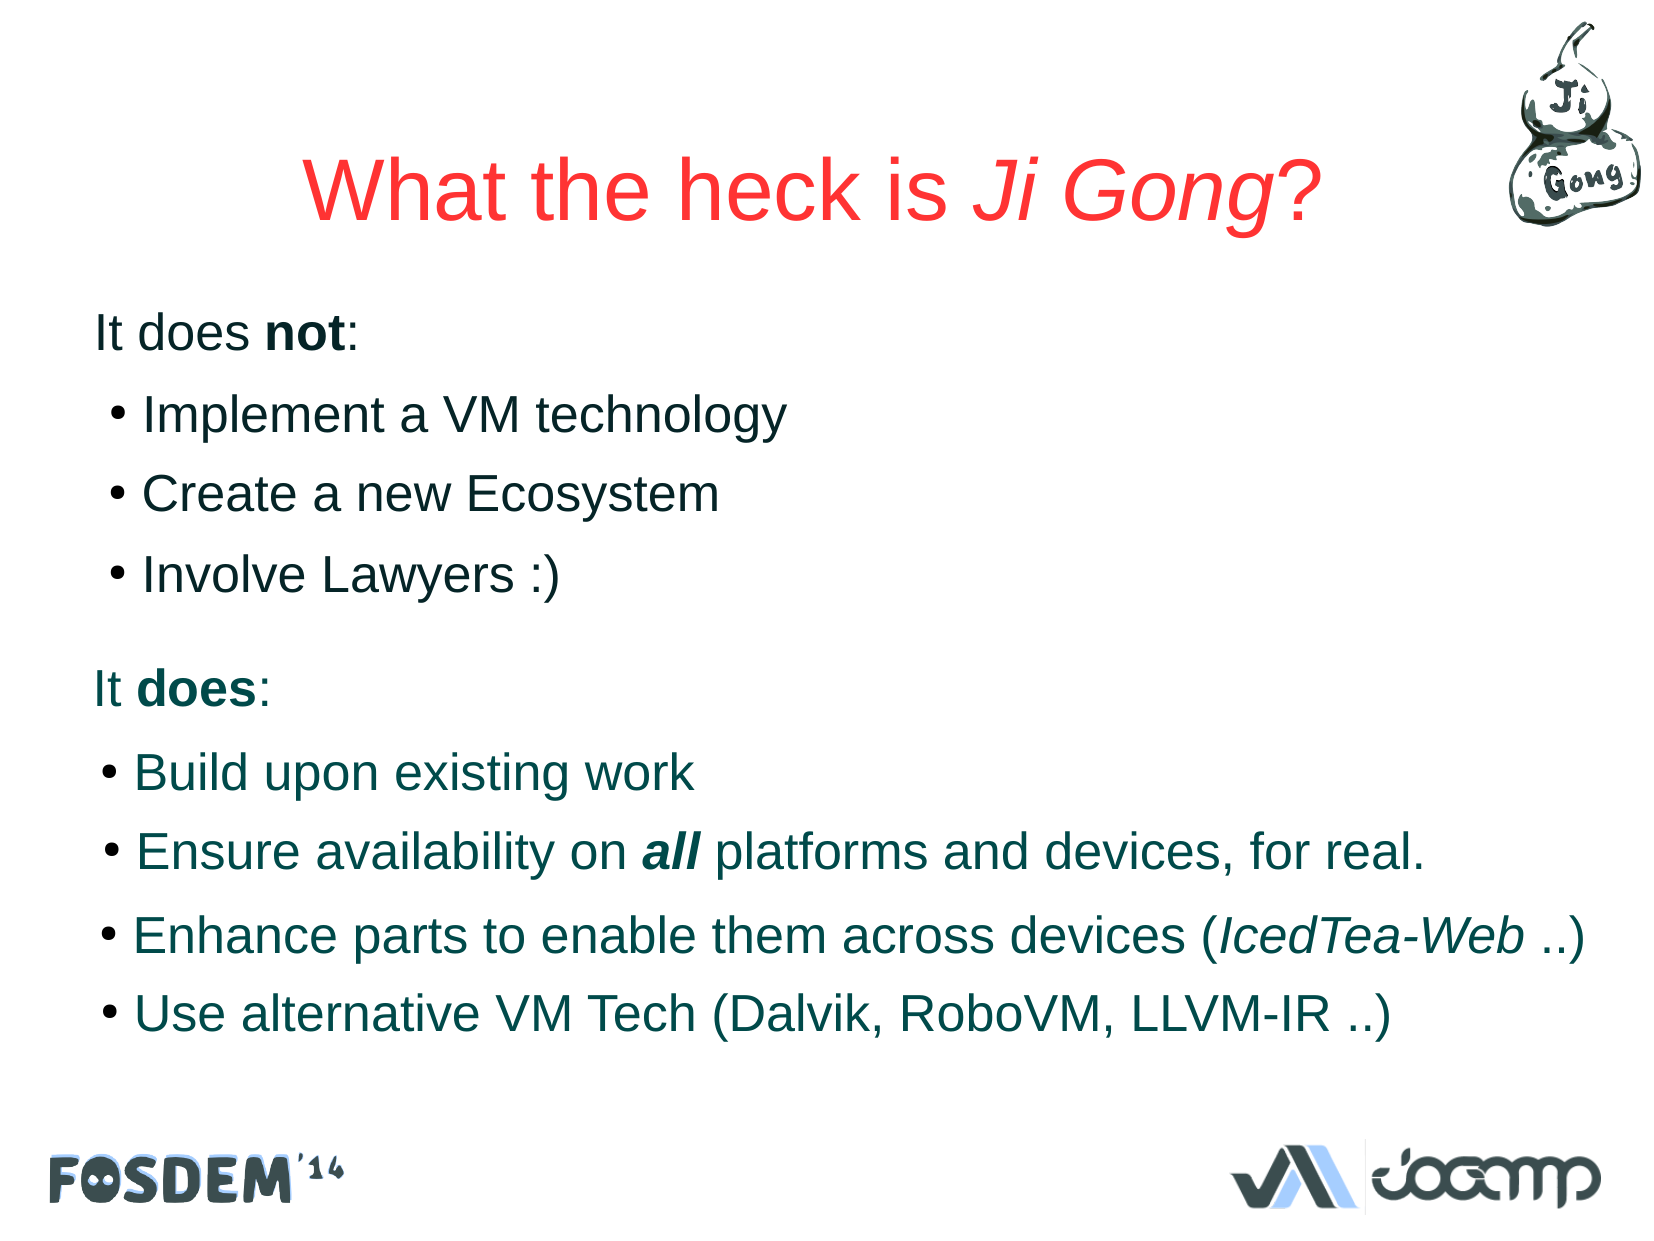

# What the heck is Ji Gong?
It does not:
 Implement a VM technology
 Create a new Ecosystem
 Involve Lawyers :)
It does:
 Build upon existing work
 Ensure availability on all platforms and devices, for real.
 Enhance parts to enable them across devices (IcedTea-Web ..)
 Use alternative VM Tech (Dalvik, RoboVM, LLVM-IR ..)